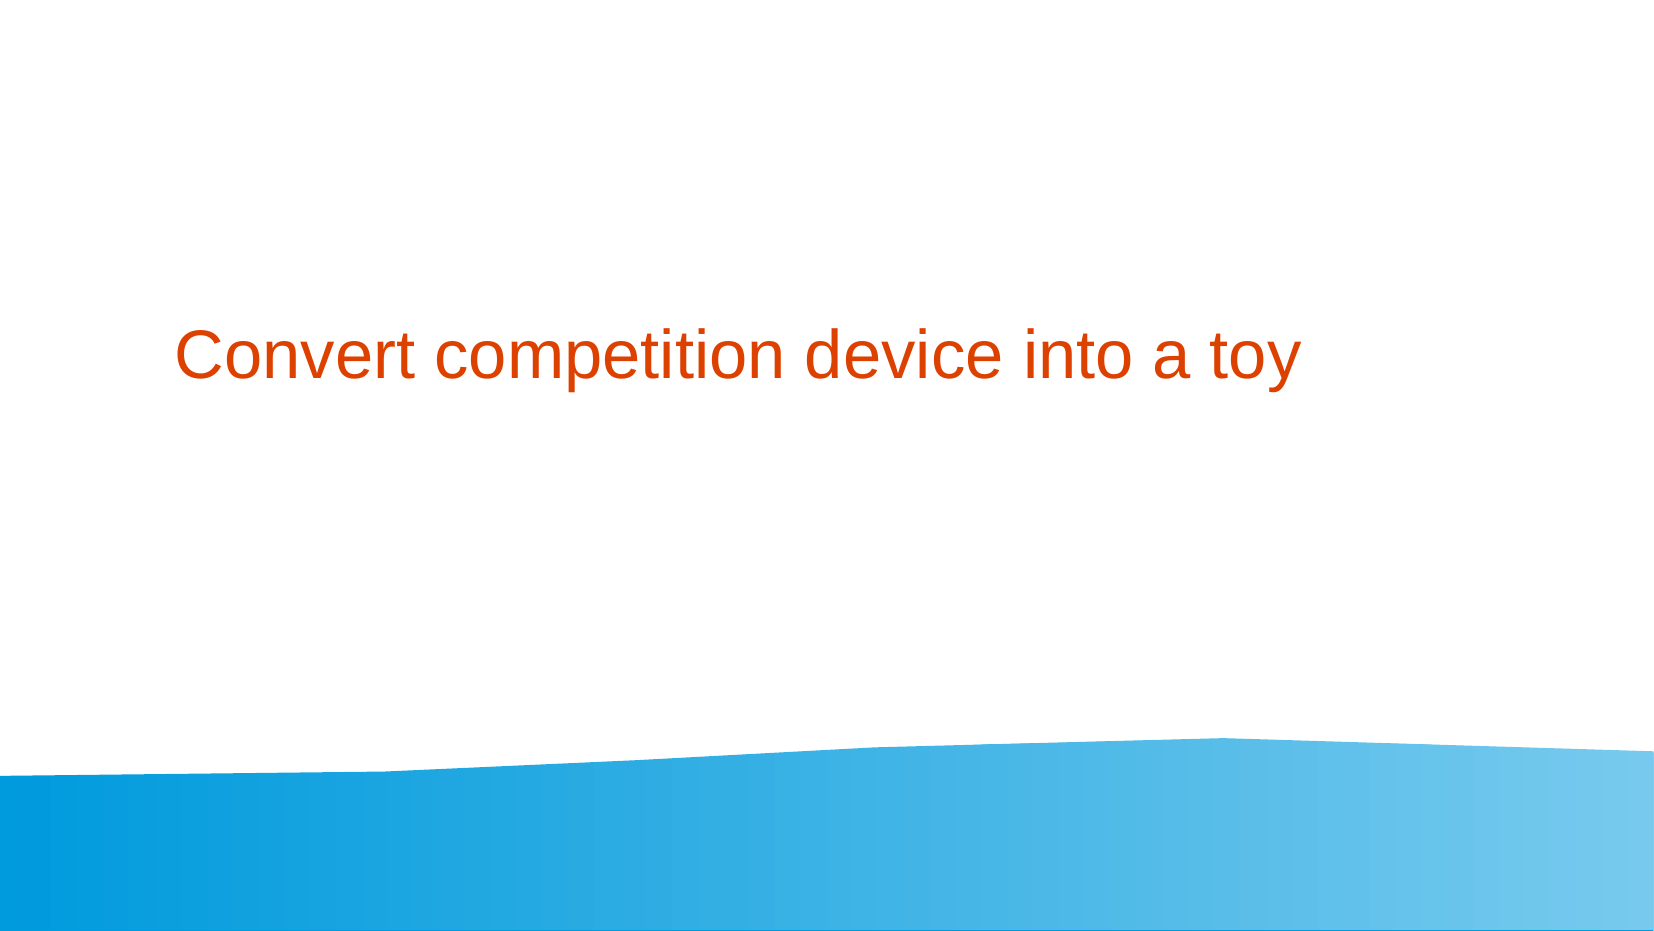

# Convert competition device into a toy